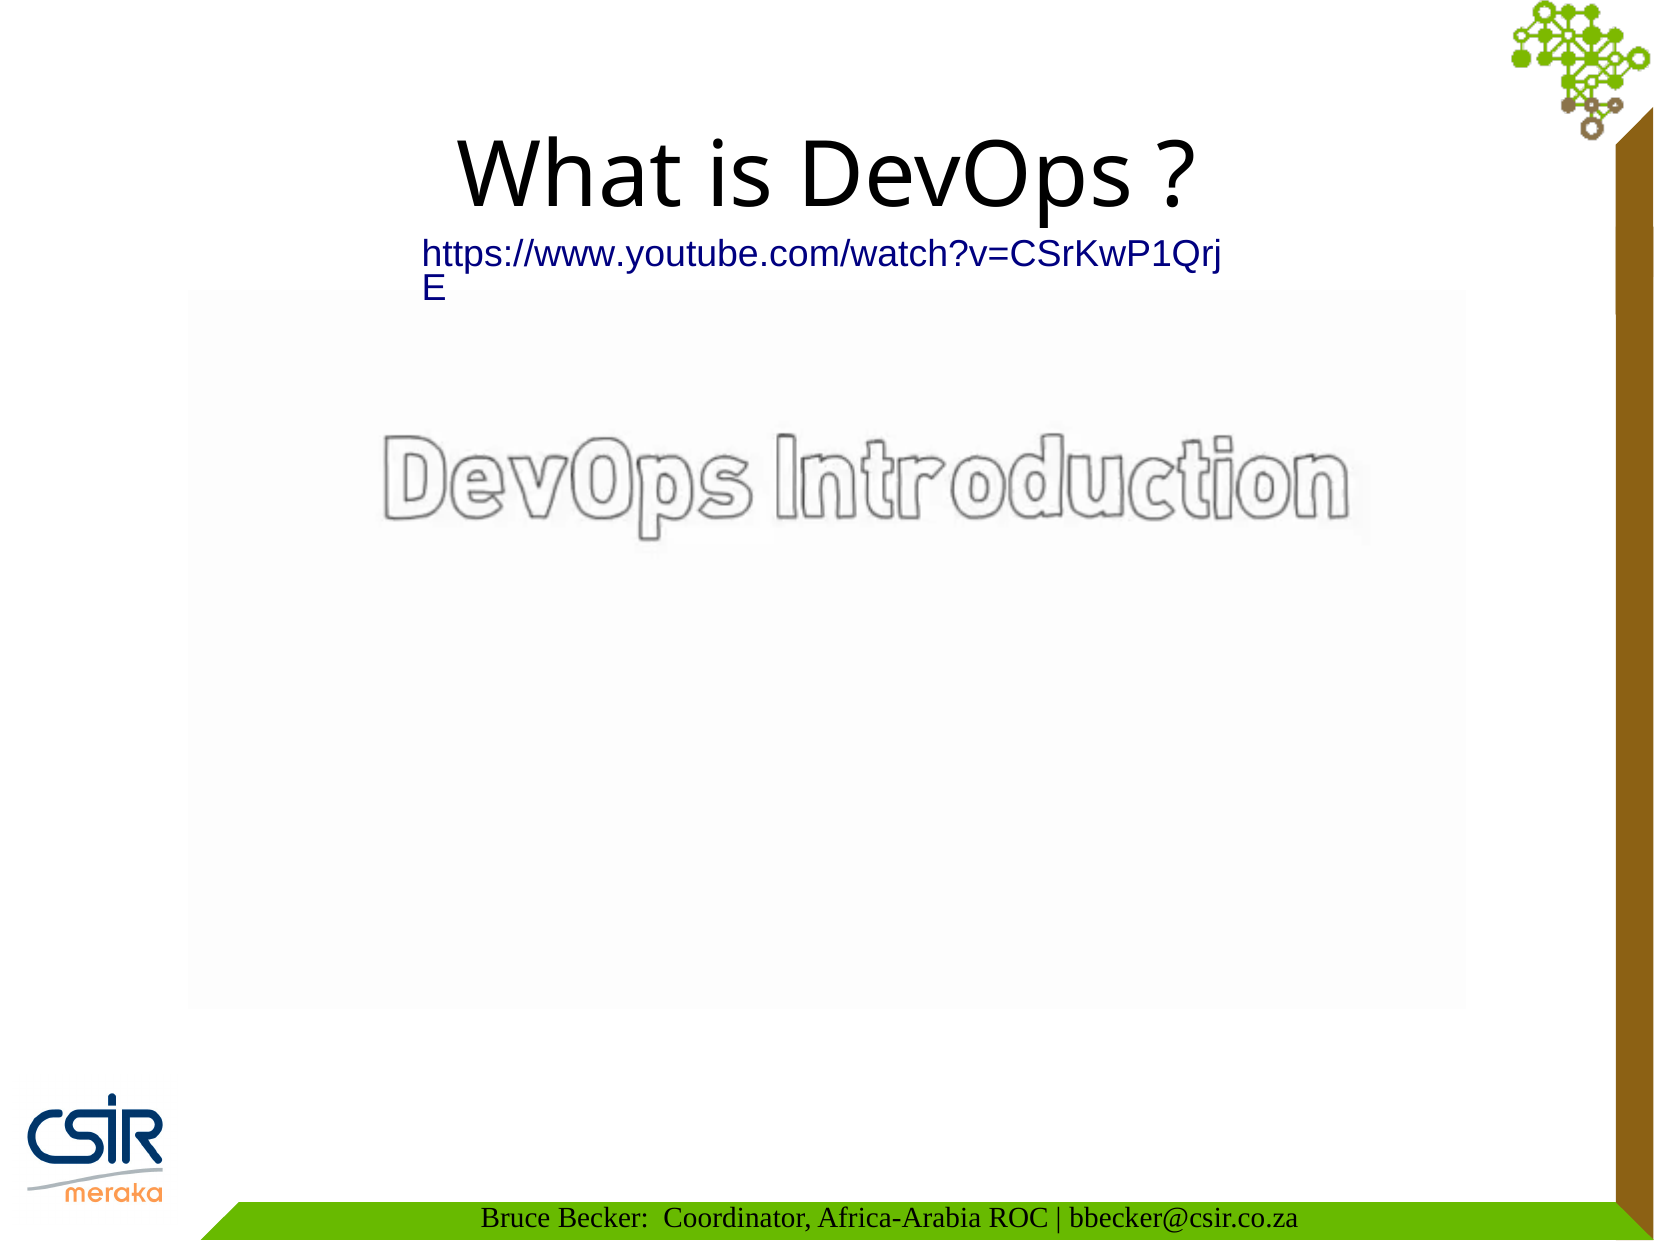

# What is DevOps ?
https://www.youtube.com/watch?v=CSrKwP1QrjE
11